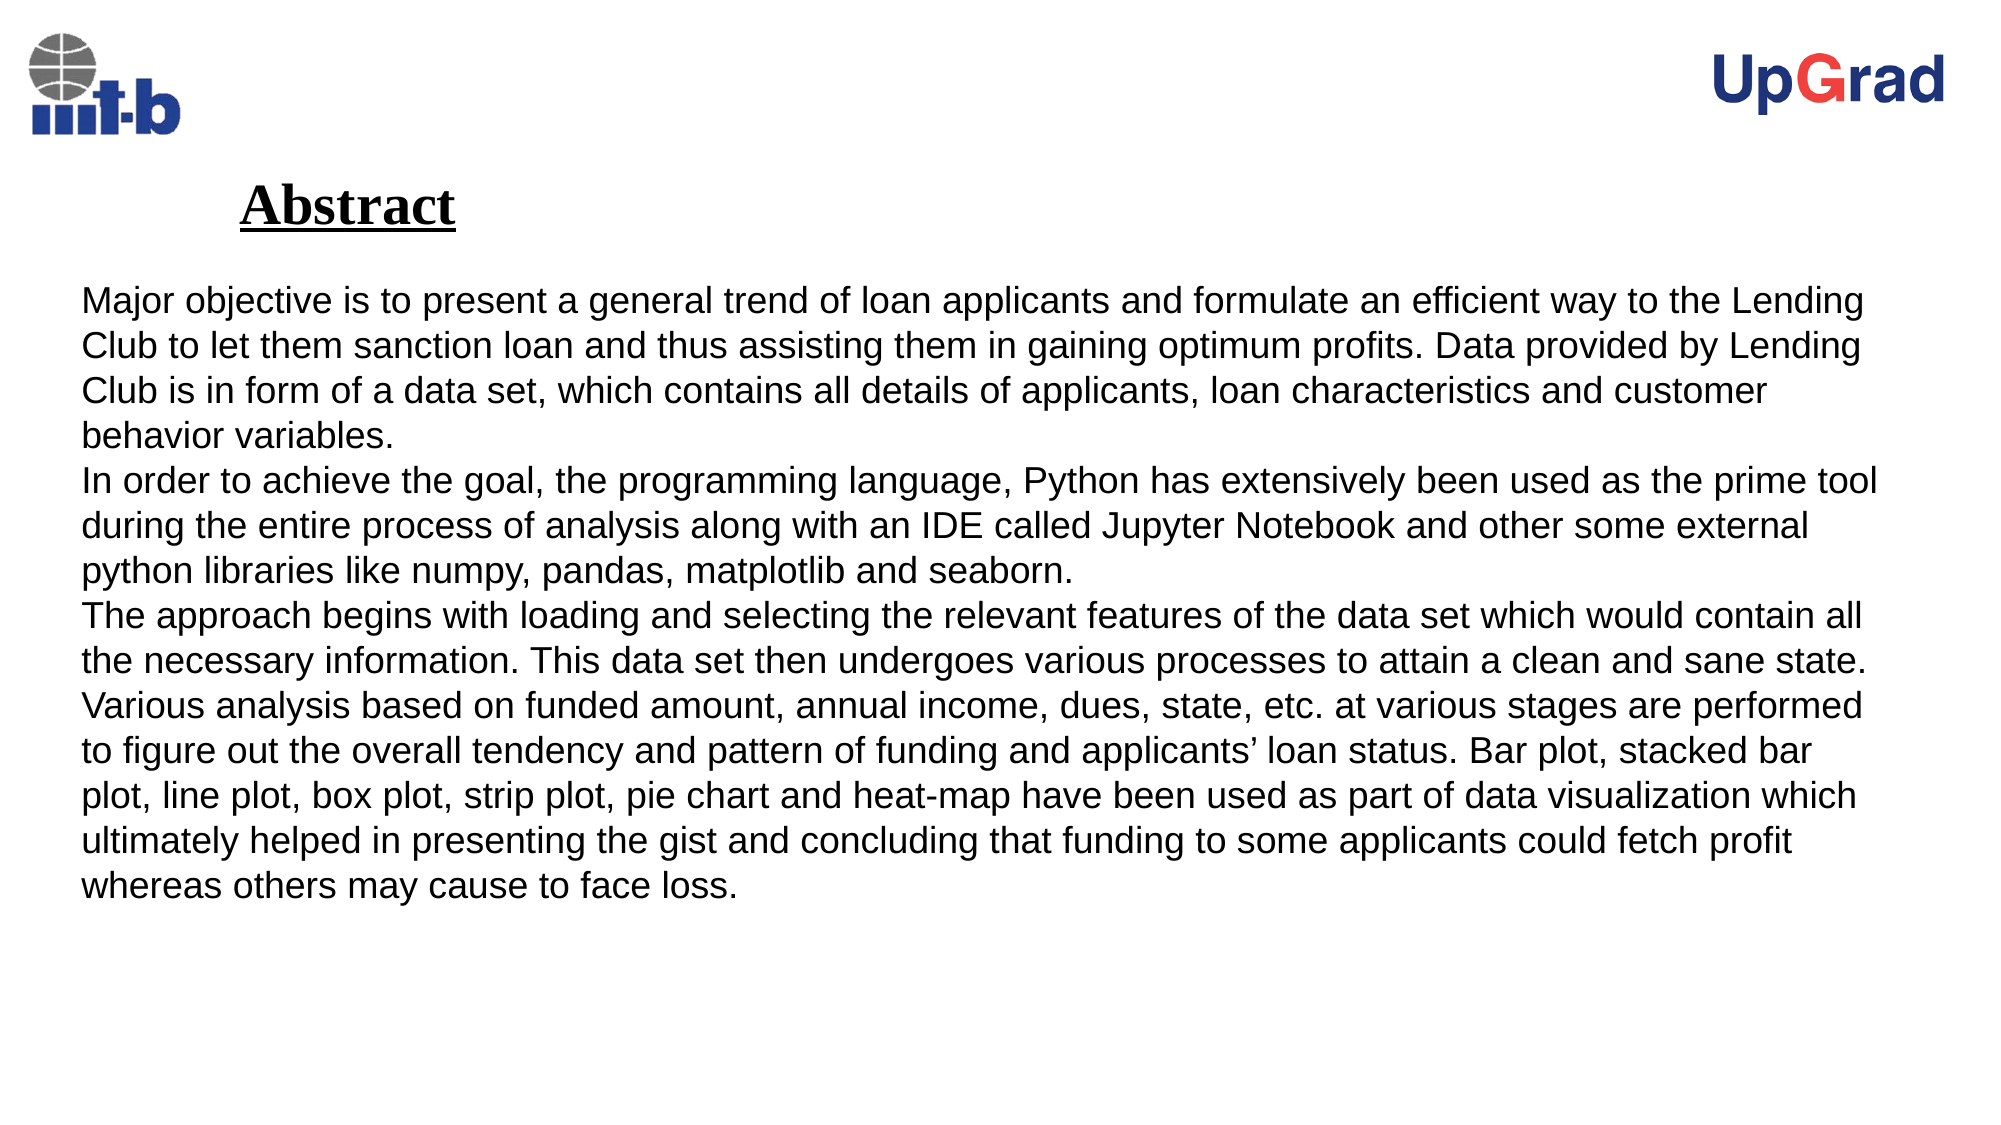

Abstract
Major objective is to present a general trend of loan applicants and formulate an efficient way to the Lending Club to let them sanction loan and thus assisting them in gaining optimum profits. Data provided by Lending Club is in form of a data set, which contains all details of applicants, loan characteristics and customer behavior variables.
In order to achieve the goal, the programming language, Python has extensively been used as the prime tool during the entire process of analysis along with an IDE called Jupyter Notebook and other some external python libraries like numpy, pandas, matplotlib and seaborn.
The approach begins with loading and selecting the relevant features of the data set which would contain all the necessary information. This data set then undergoes various processes to attain a clean and sane state. Various analysis based on funded amount, annual income, dues, state, etc. at various stages are performed to figure out the overall tendency and pattern of funding and applicants’ loan status. Bar plot, stacked bar plot, line plot, box plot, strip plot, pie chart and heat-map have been used as part of data visualization which ultimately helped in presenting the gist and concluding that funding to some applicants could fetch profit whereas others may cause to face loss.